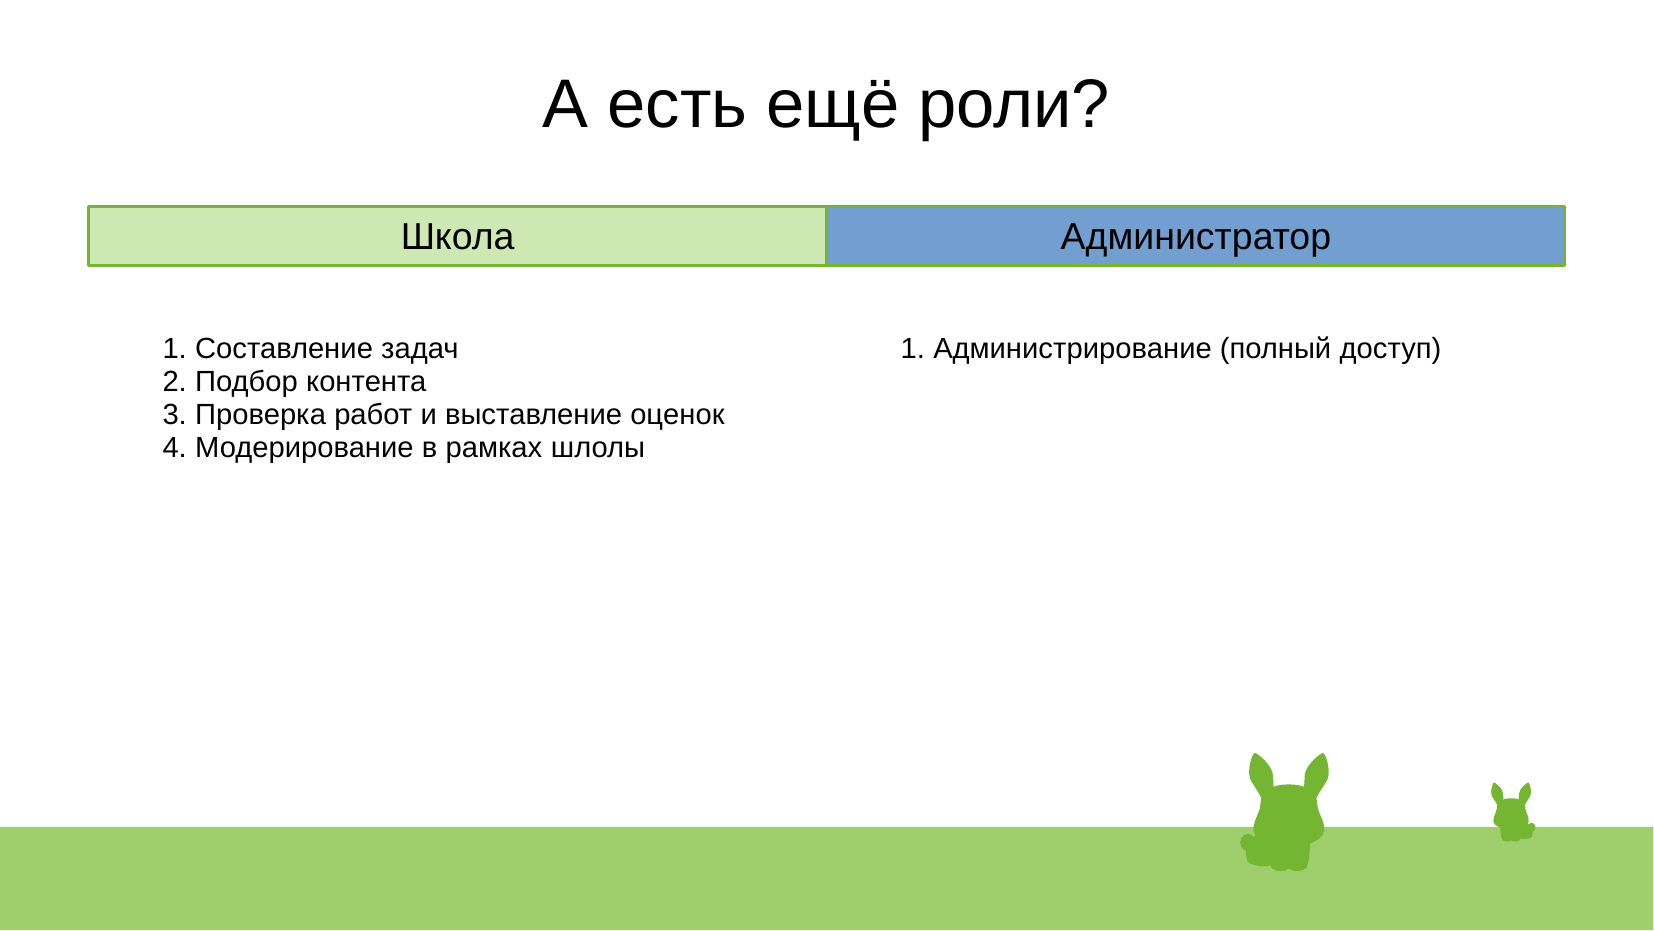

# А есть ещё роли?
Школа
Администратор
1. Составление задач
2. Подбор контента
3. Проверка работ и выставление оценок
4. Модерирование в рамках шлолы
1. Администрирование (полный доступ)